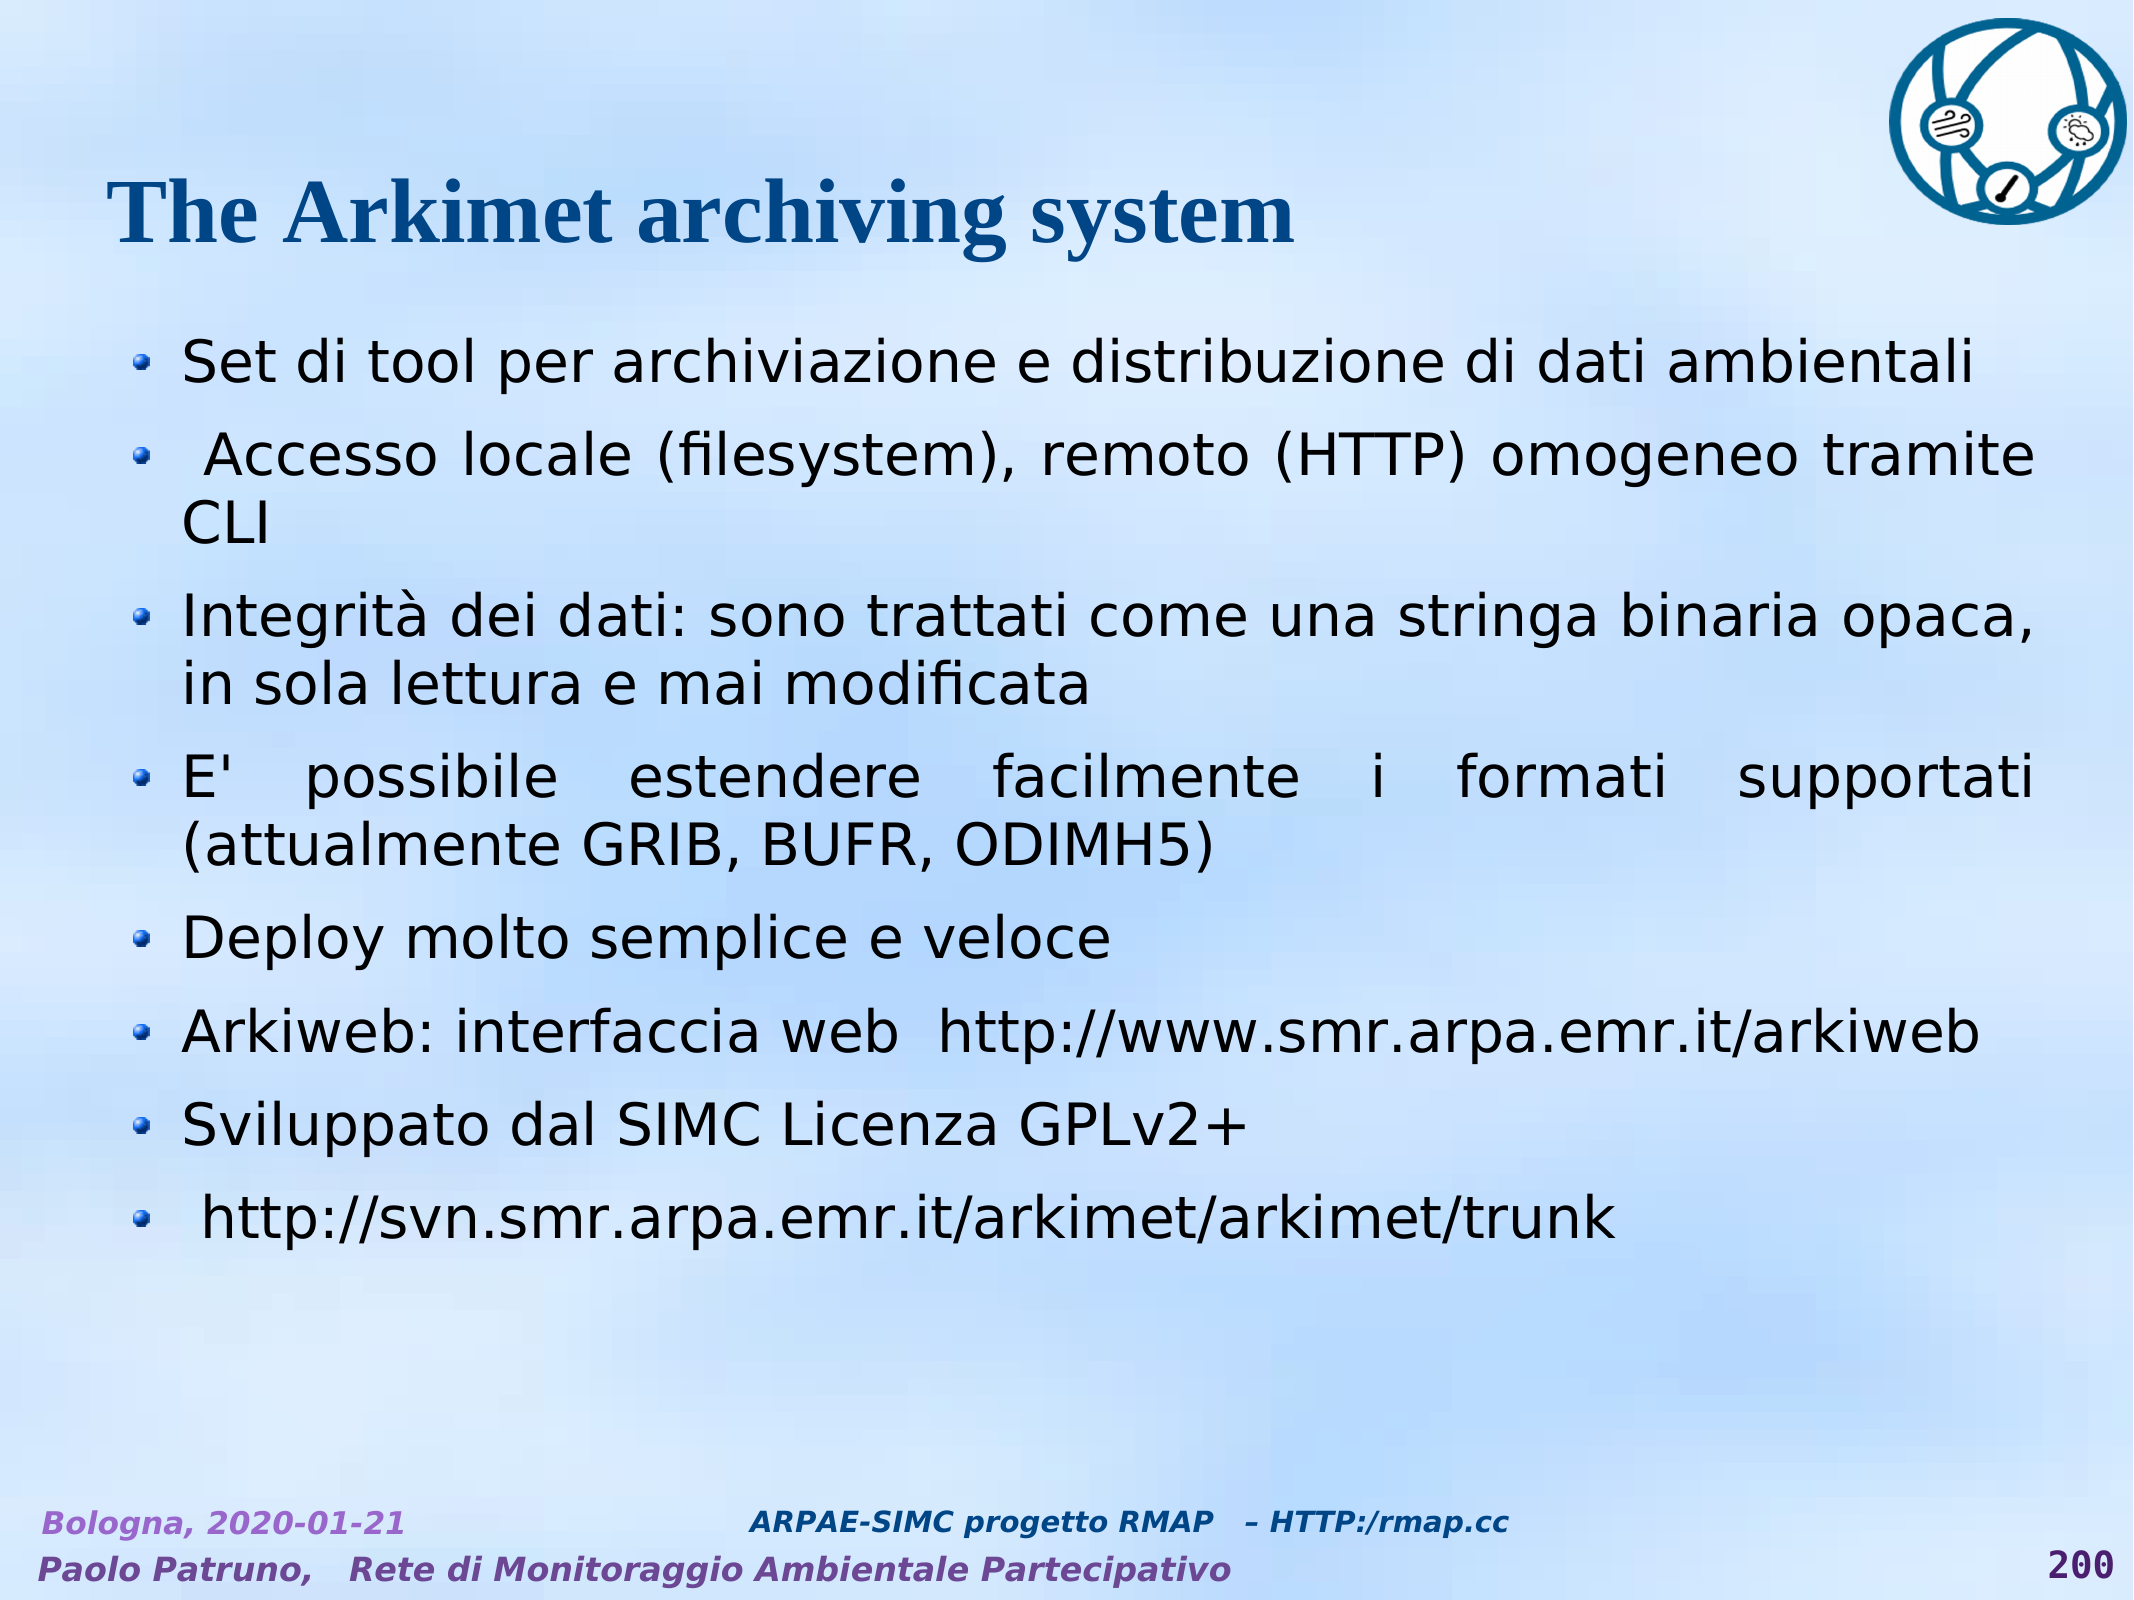

# The Arkimet archiving system
Set di tool per archiviazione e distribuzione di dati ambientali
 Accesso locale (filesystem), remoto (HTTP) omogeneo tramite CLI
Integrità dei dati: sono trattati come una stringa binaria opaca, in sola lettura e mai modificata
E' possibile estendere facilmente i formati supportati (attualmente GRIB, BUFR, ODIMH5)
Deploy molto semplice e veloce
Arkiweb: interfaccia web http://www.smr.arpa.emr.it/arkiweb
Sviluppato dal SIMC Licenza GPLv2+
 http://svn.smr.arpa.emr.it/arkimet/arkimet/trunk